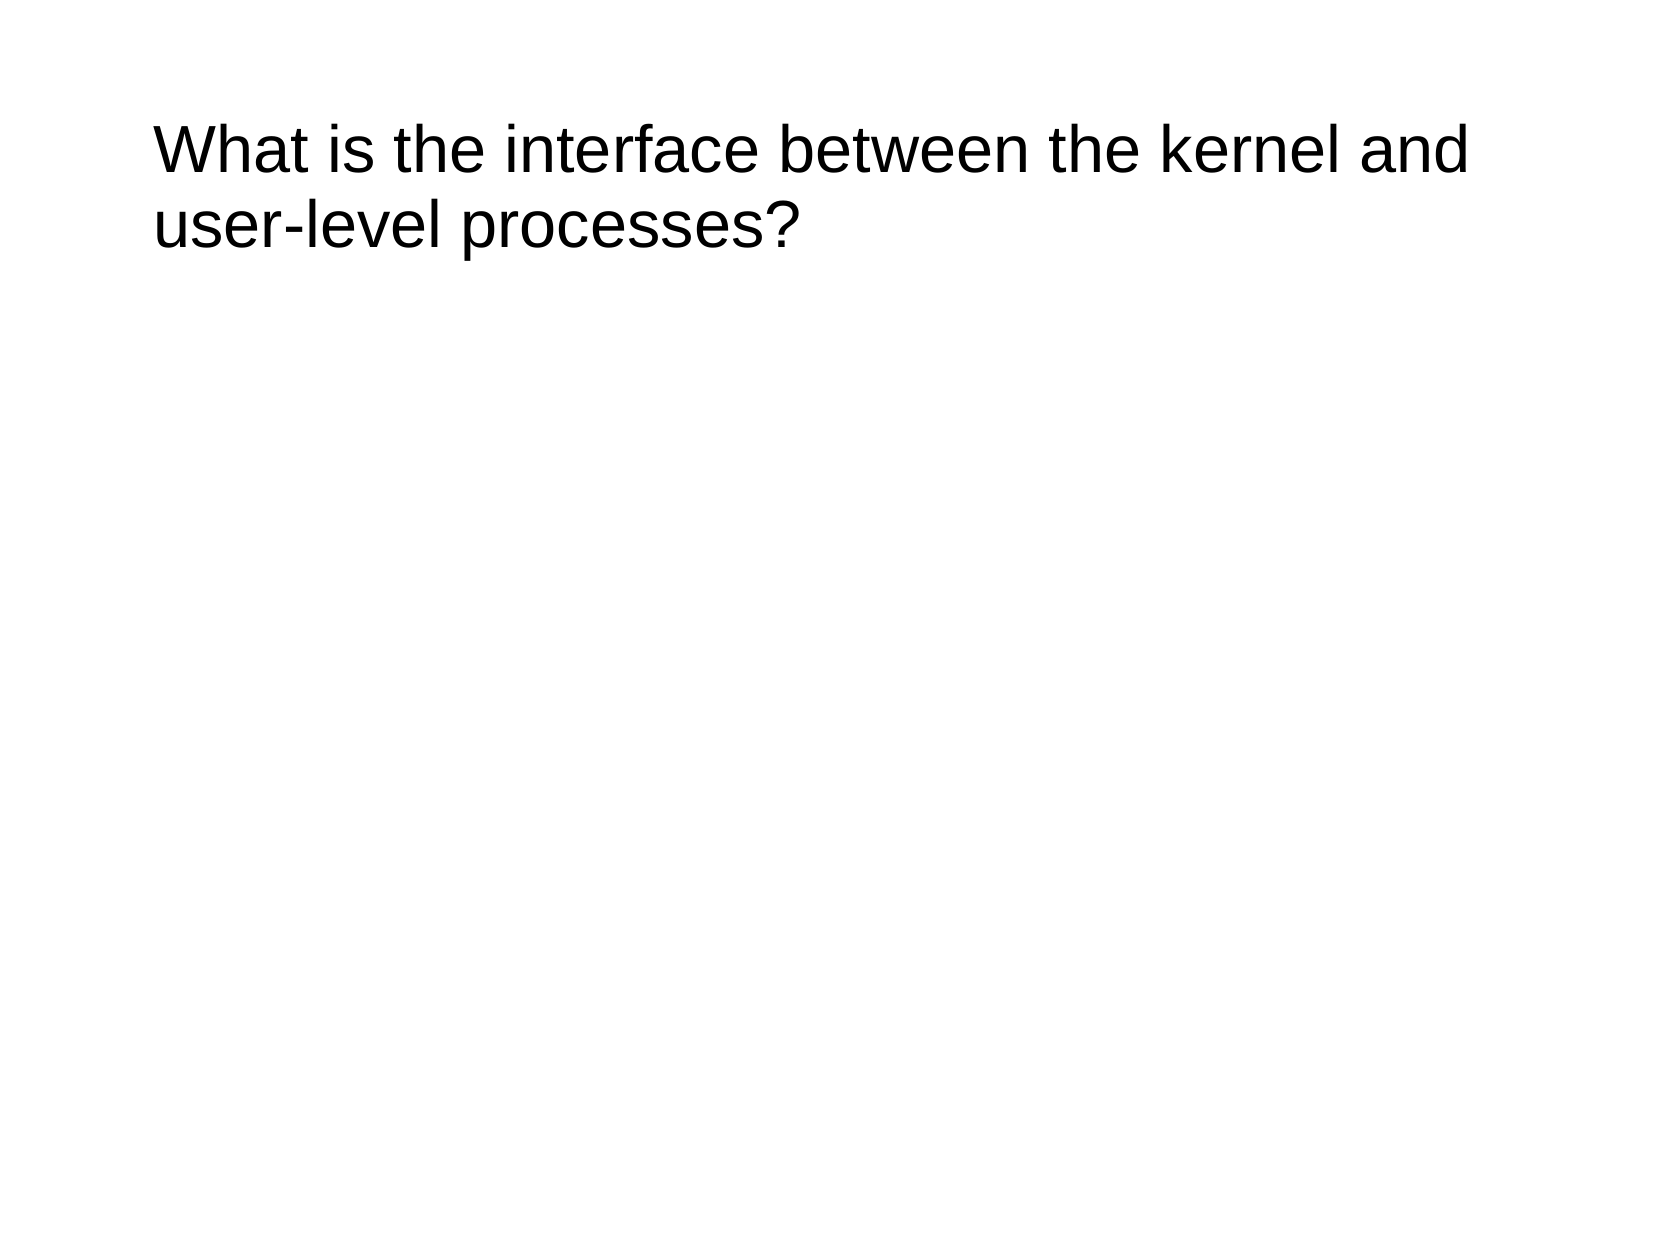

# What is the interface between the kernel and user-level processes?